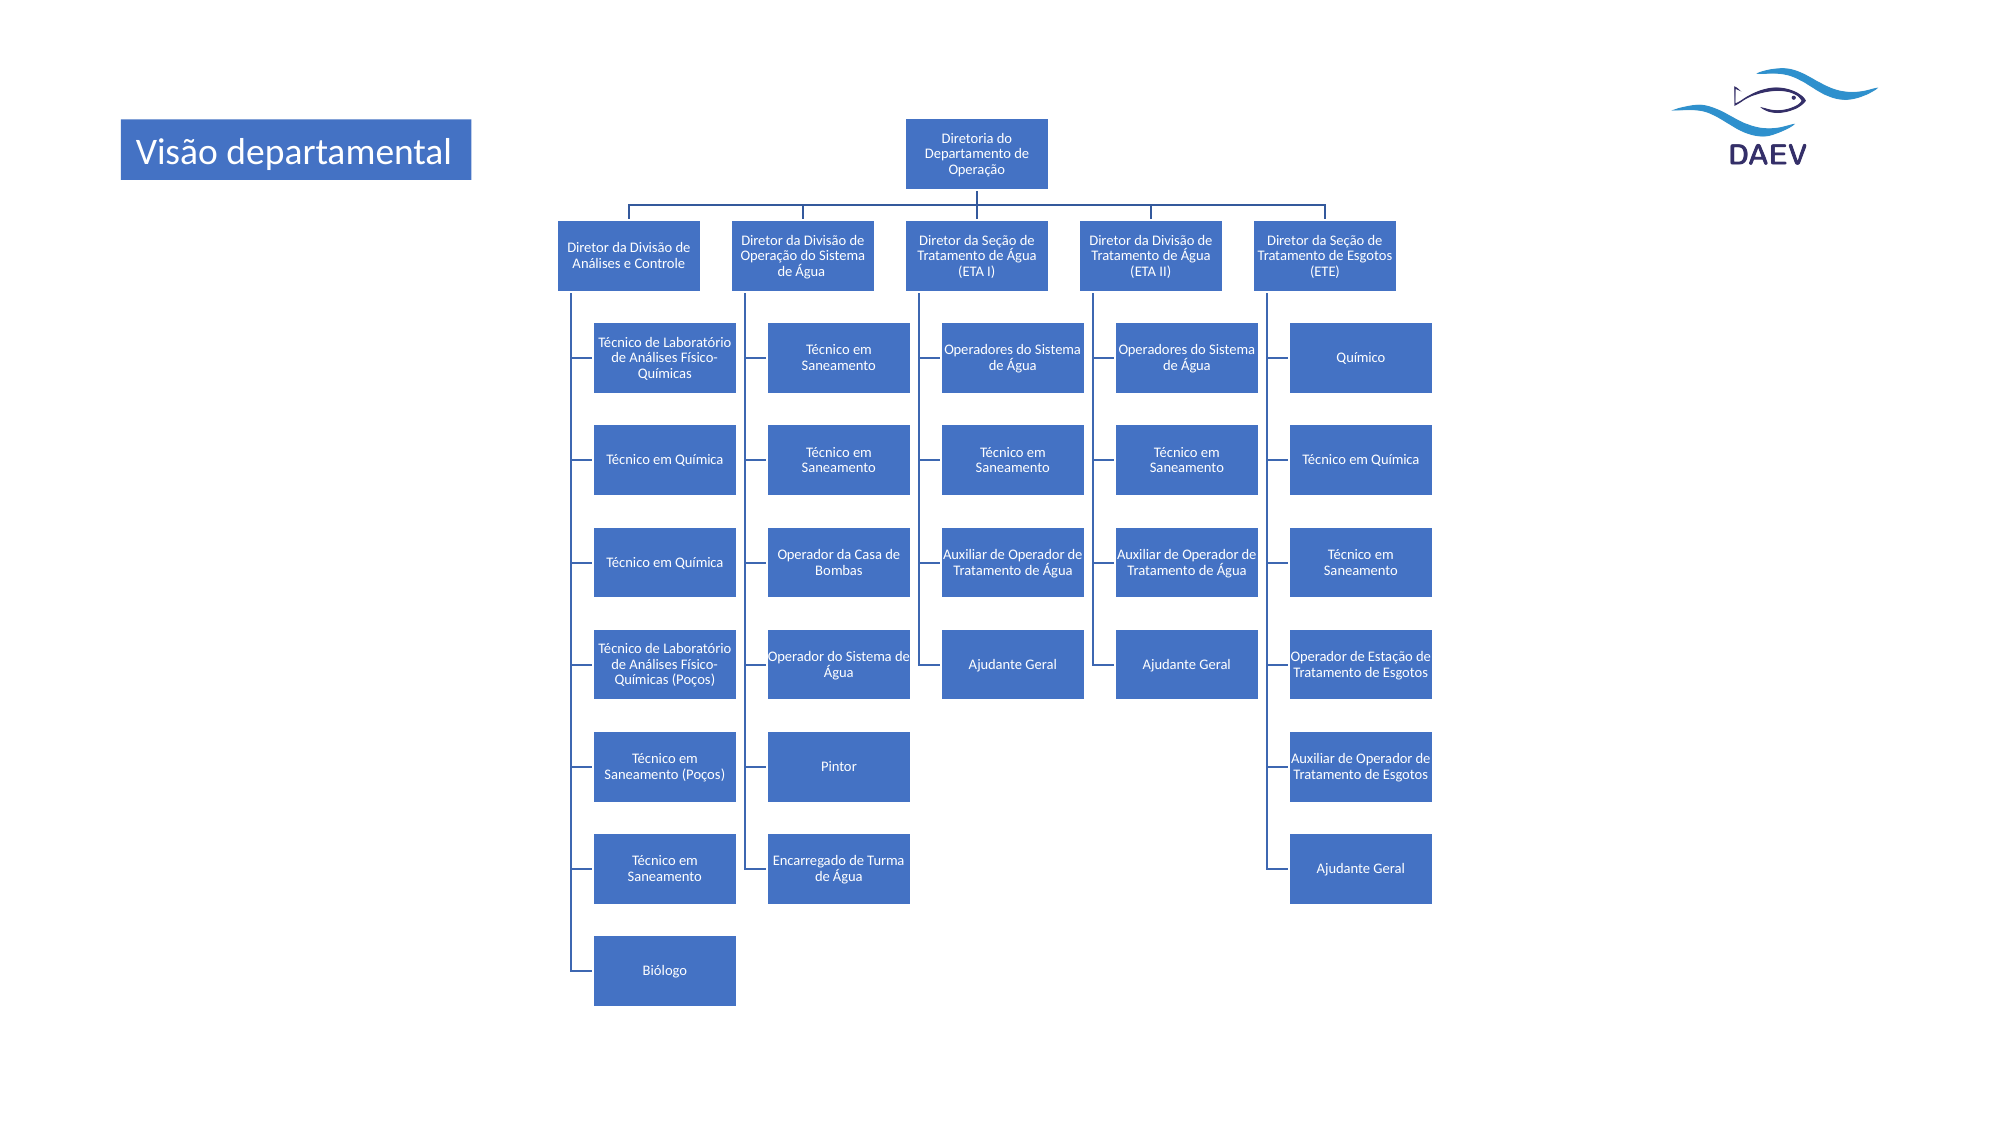

Diretoria do Departamento de Operação
Diretor da Divisão de Análises e Controle
Diretor da Divisão de Operação do Sistema de Água
Diretor da Seção de Tratamento de Água (ETA I)
Diretor da Divisão de Tratamento de Água (ETA II)
Diretor da Seção de Tratamento de Esgotos (ETE)
Técnico de Laboratório de Análises Físico-Químicas
Técnico em Saneamento
Operadores do Sistema de Água
Operadores do Sistema de Água
Químico
Técnico em Química
Técnico em Saneamento
Técnico em Saneamento
Técnico em Saneamento
Técnico em Química
Técnico em Química
Operador da Casa de Bombas
Auxiliar de Operador de Tratamento de Água
Auxiliar de Operador de Tratamento de Água
Técnico em Saneamento
Técnico de Laboratório de Análises Físico-Químicas (Poços)
Operador do Sistema de Água
Ajudante Geral
Ajudante Geral
Operador de Estação de Tratamento de Esgotos
Técnico em Saneamento (Poços)
Pintor
Auxiliar de Operador de Tratamento de Esgotos
Técnico em Saneamento
Encarregado de Turma de Água
Ajudante Geral
Biólogo
Visão departamental